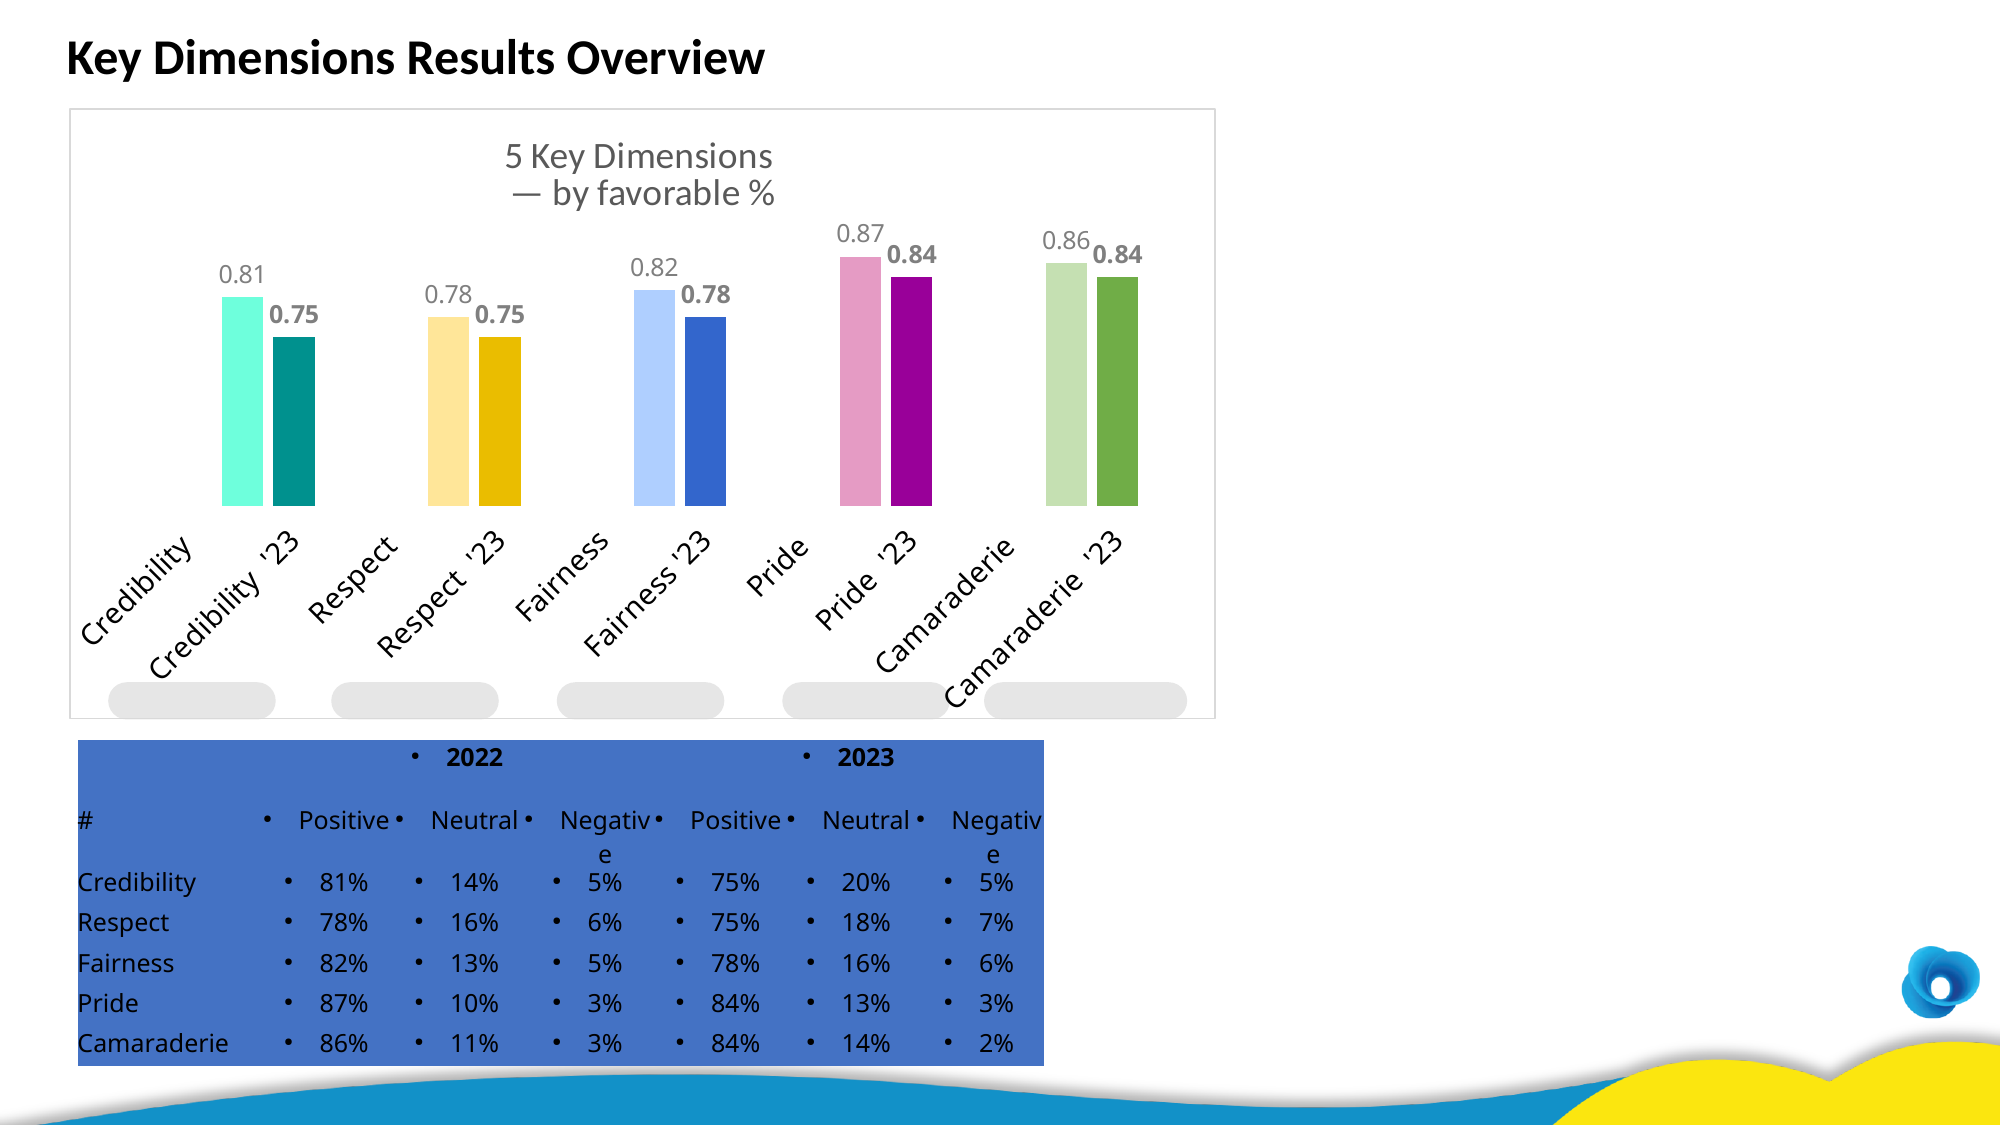

Key Dimensions Results Overview
### Chart: 5 Key Dimensions
— by favorable %
| Category | 5 Key Dimensions |
|---|---|
| Credibility | None |
| Credibility 2022 | 0.81 |
| Credibility '23 | 0.75 |
| None | None |
| Respect | None |
| Respect 2022 | 0.78 |
| Respect '23 | 0.75 |
| None | None |
| Fairness | None |
| Fairness 2022 | 0.82 |
| Fairness '23 | 0.78 |
| None | None |
| Pride | None |
| Pride 2022 | 0.87 |
| Pride '23 | 0.84 |
| None | None |
| Camaraderie | None |
| Camaraderie 2022 | 0.86 |
| Camaraderie '23 | 0.84 |
| Camaraderie | None |
| | 2022 | | | 2023 | | |
| --- | --- | --- | --- | --- | --- | --- |
| # | Positive | Neutral | Negative | Positive | Neutral | Negative |
| Credibility | 81% | 14% | 5% | 75% | 20% | 5% |
| Respect | 78% | 16% | 6% | 75% | 18% | 7% |
| Fairness | 82% | 13% | 5% | 78% | 16% | 6% |
| Pride | 87% | 10% | 3% | 84% | 13% | 3% |
| Camaraderie | 86% | 11% | 3% | 84% | 14% | 2% |